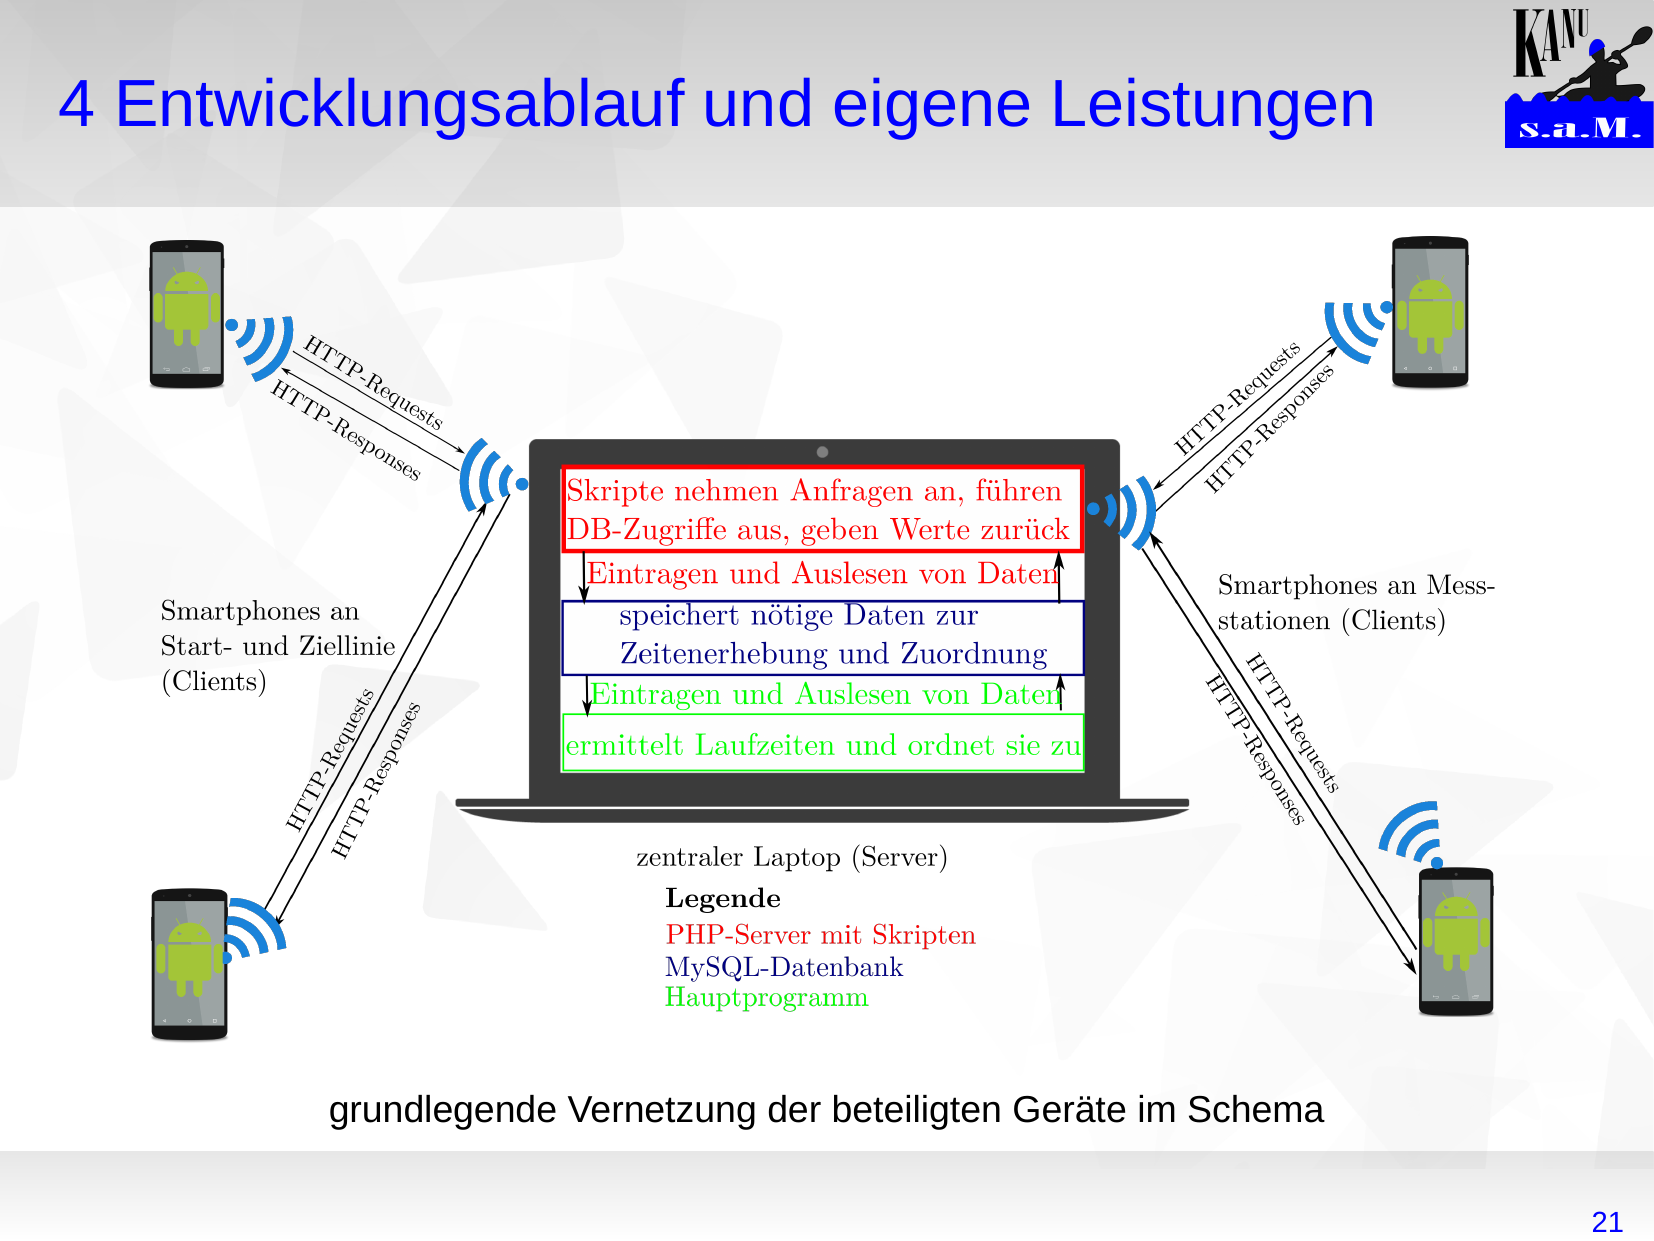

# 4 Entwicklungsablauf und eigene Leistungen
grundlegende Vernetzung der beteiligten Geräte im Schema
21